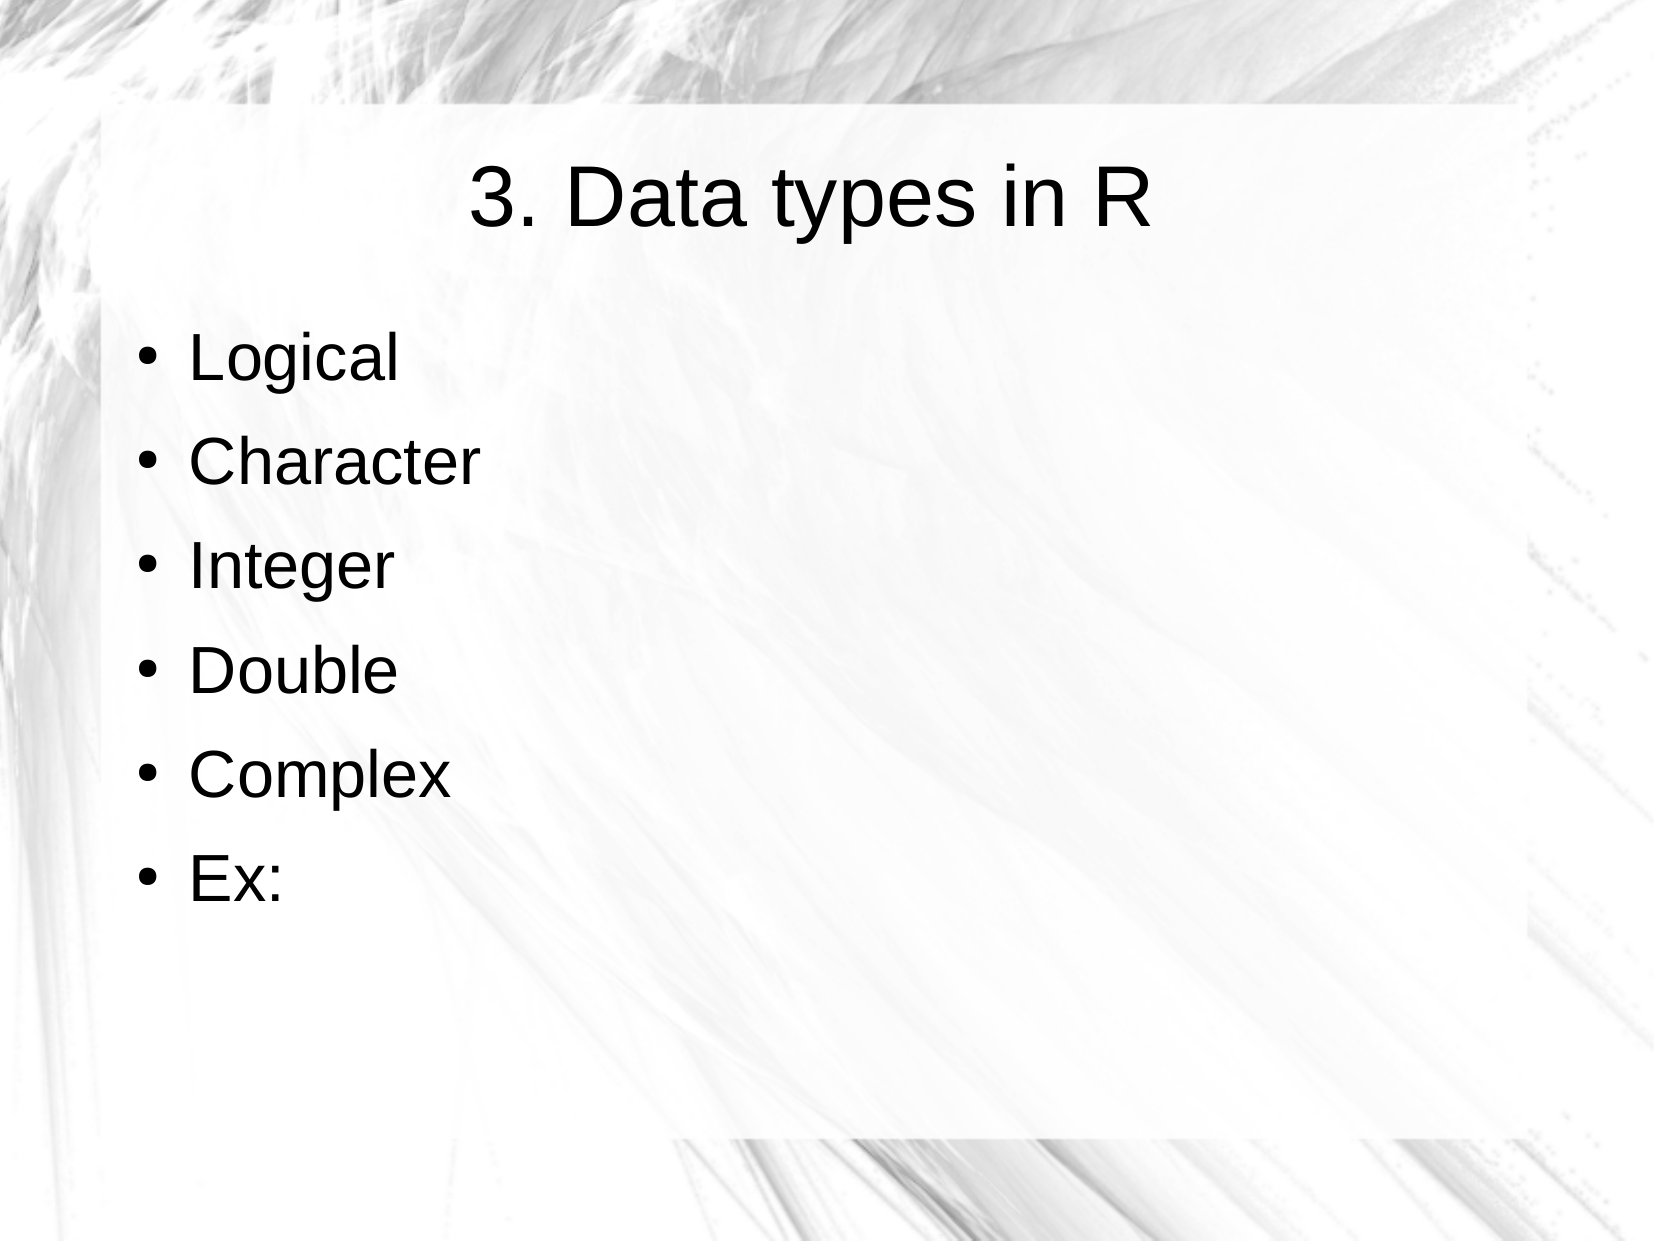

# 3. Data types in R
Logical
Character
Integer
Double
Complex
Ex: